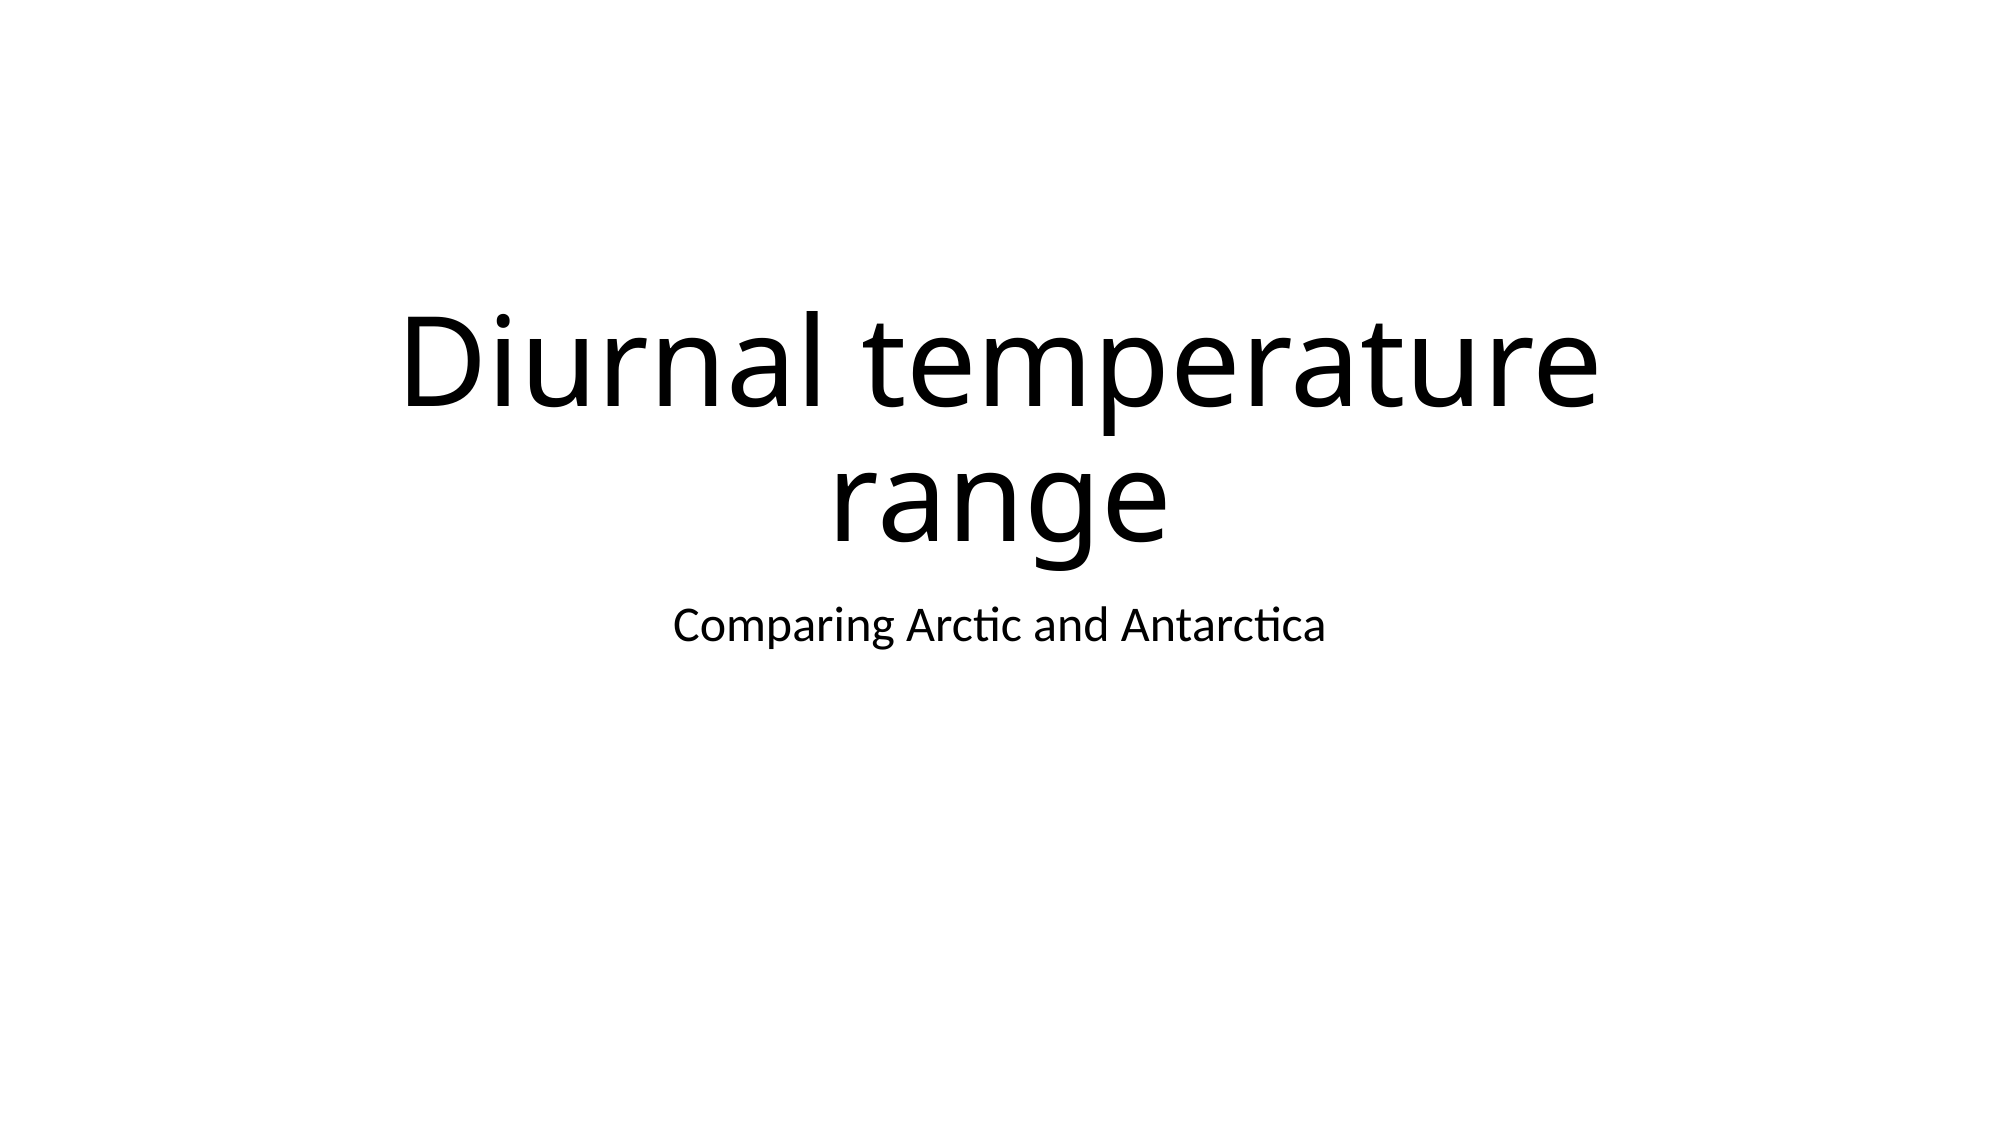

# Diurnal temperature range
Comparing Arctic and Antarctica